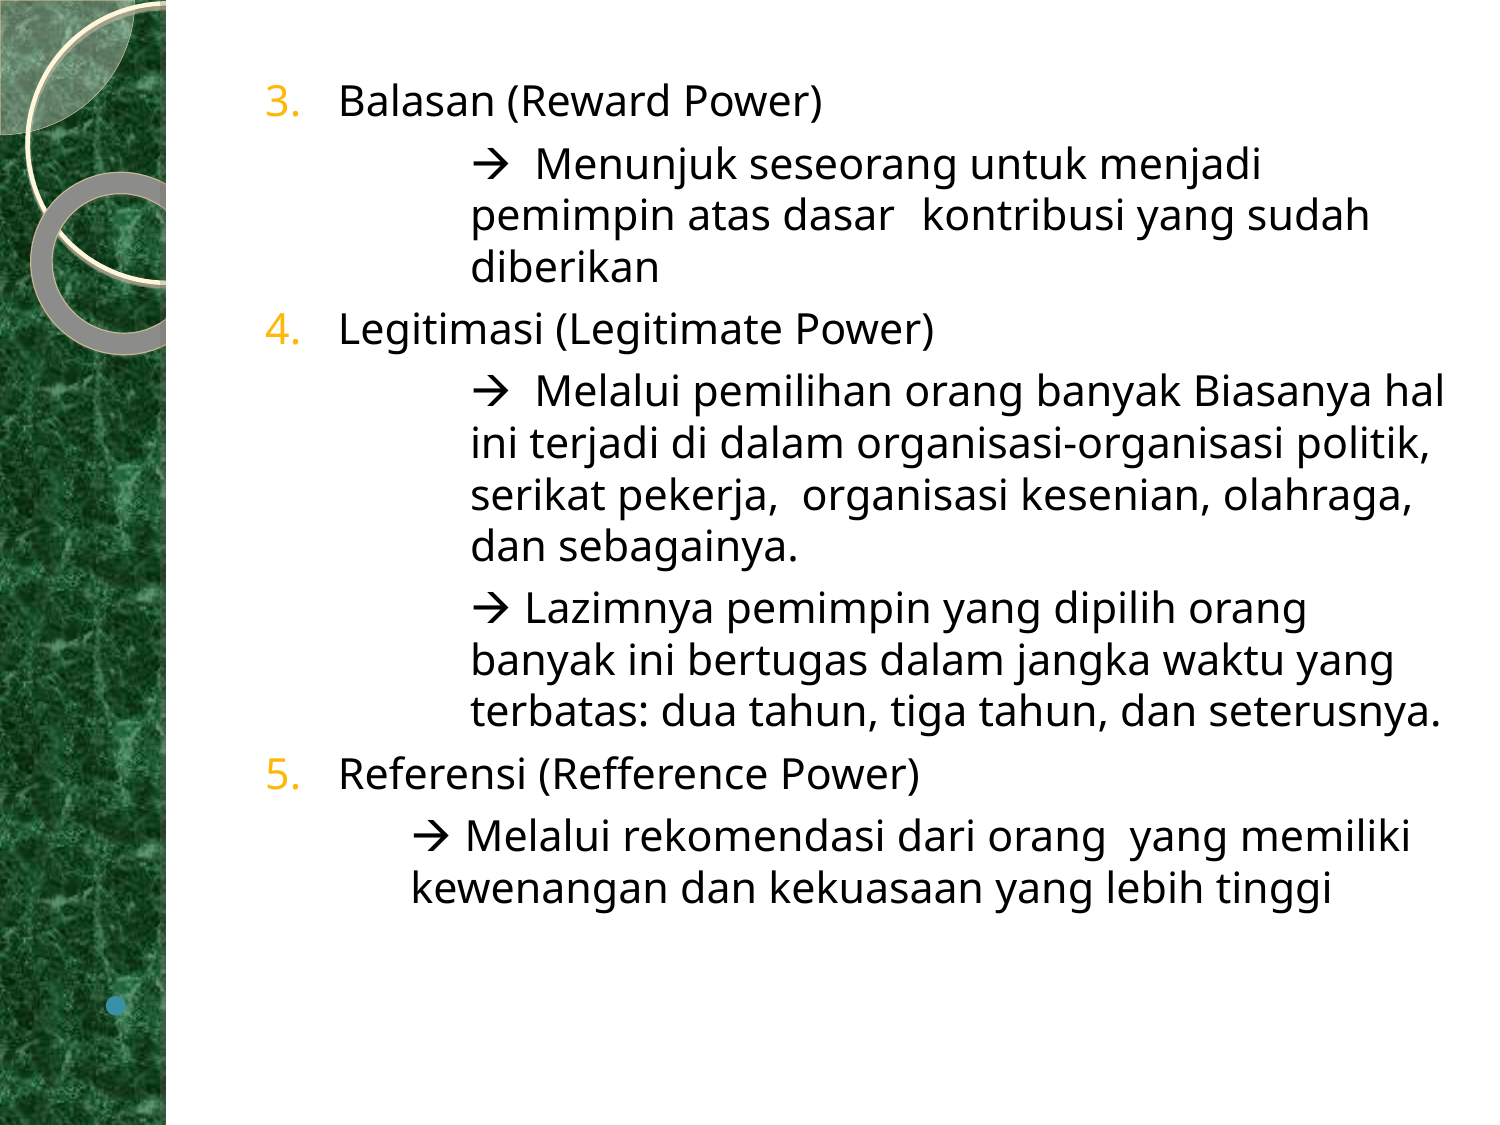

# Balasan (Reward Power)
	 	Menunjuk seseorang untuk menjadi pemimpin atas dasar 	kontribusi yang sudah diberikan
Legitimasi (Legitimate Power)
		Melalui pemilihan orang banyak Biasanya hal ini terjadi di dalam organisasi-organisasi politik, serikat pekerja, organisasi kesenian, olahraga, dan sebagainya.
	 Lazimnya pemimpin yang dipilih orang banyak ini bertugas dalam jangka waktu yang terbatas: dua tahun, tiga tahun, dan seterusnya.
Referensi (Refference Power)
	 Melalui rekomendasi dari orang yang memiliki kewenangan dan kekuasaan yang lebih tinggi